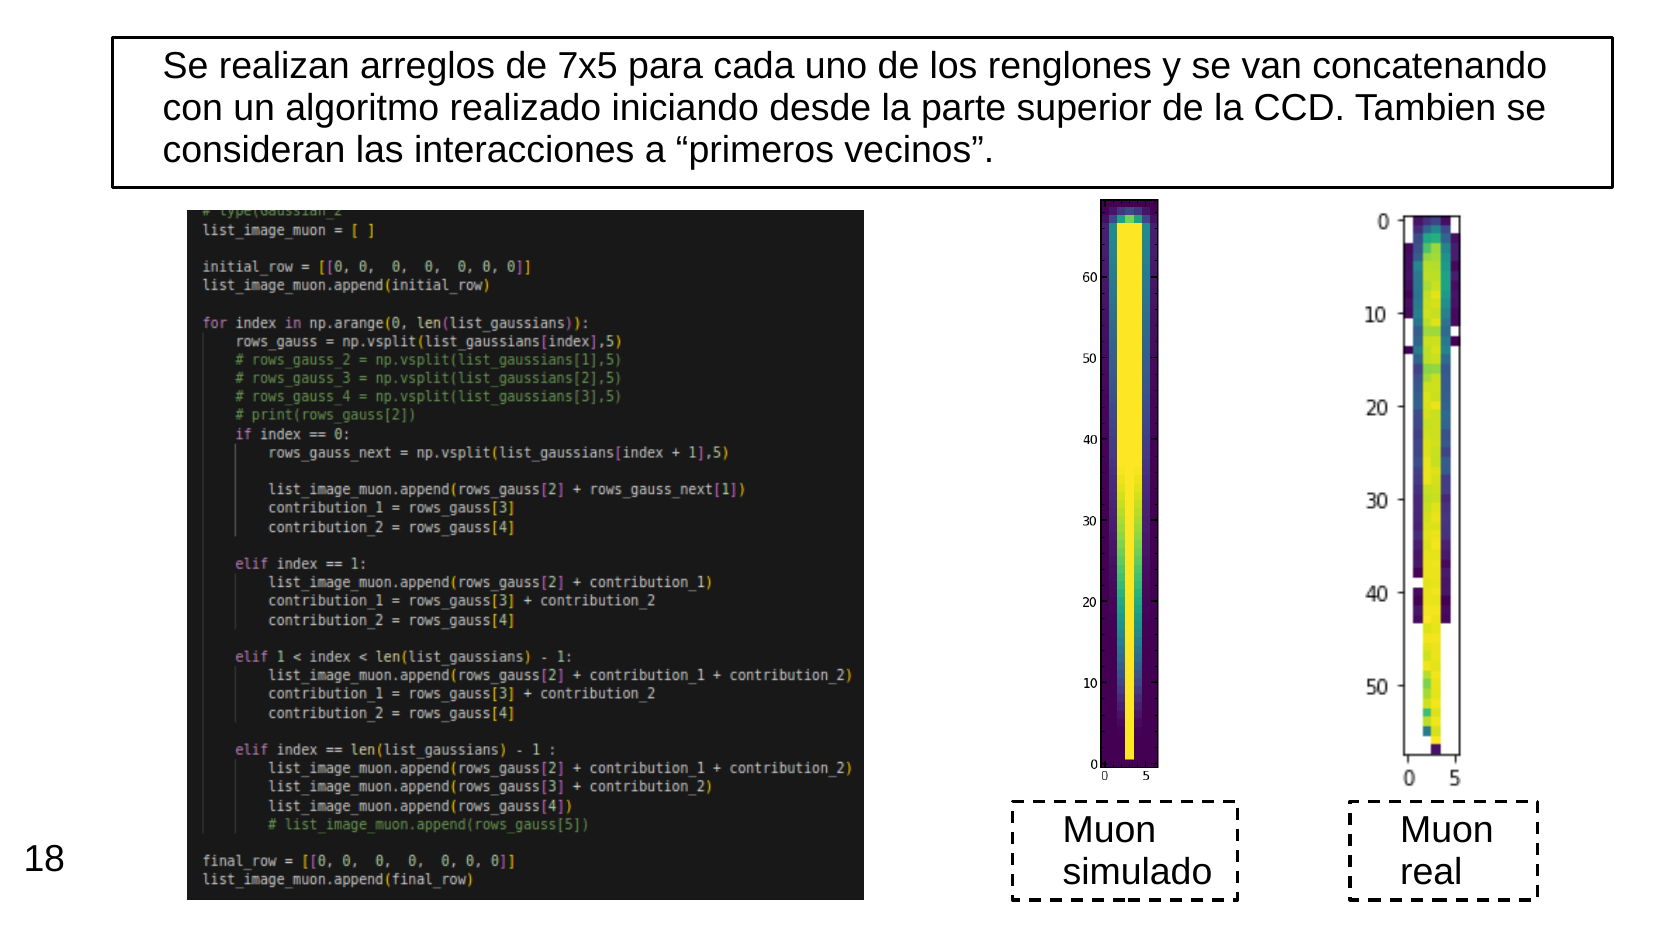

Se realizan arreglos de 7x5 para cada uno de los renglones y se van concatenando con un algoritmo realizado iniciando desde la parte superior de la CCD. Tambien se consideran las interacciones a “primeros vecinos”.
Muon simulado
Muon real